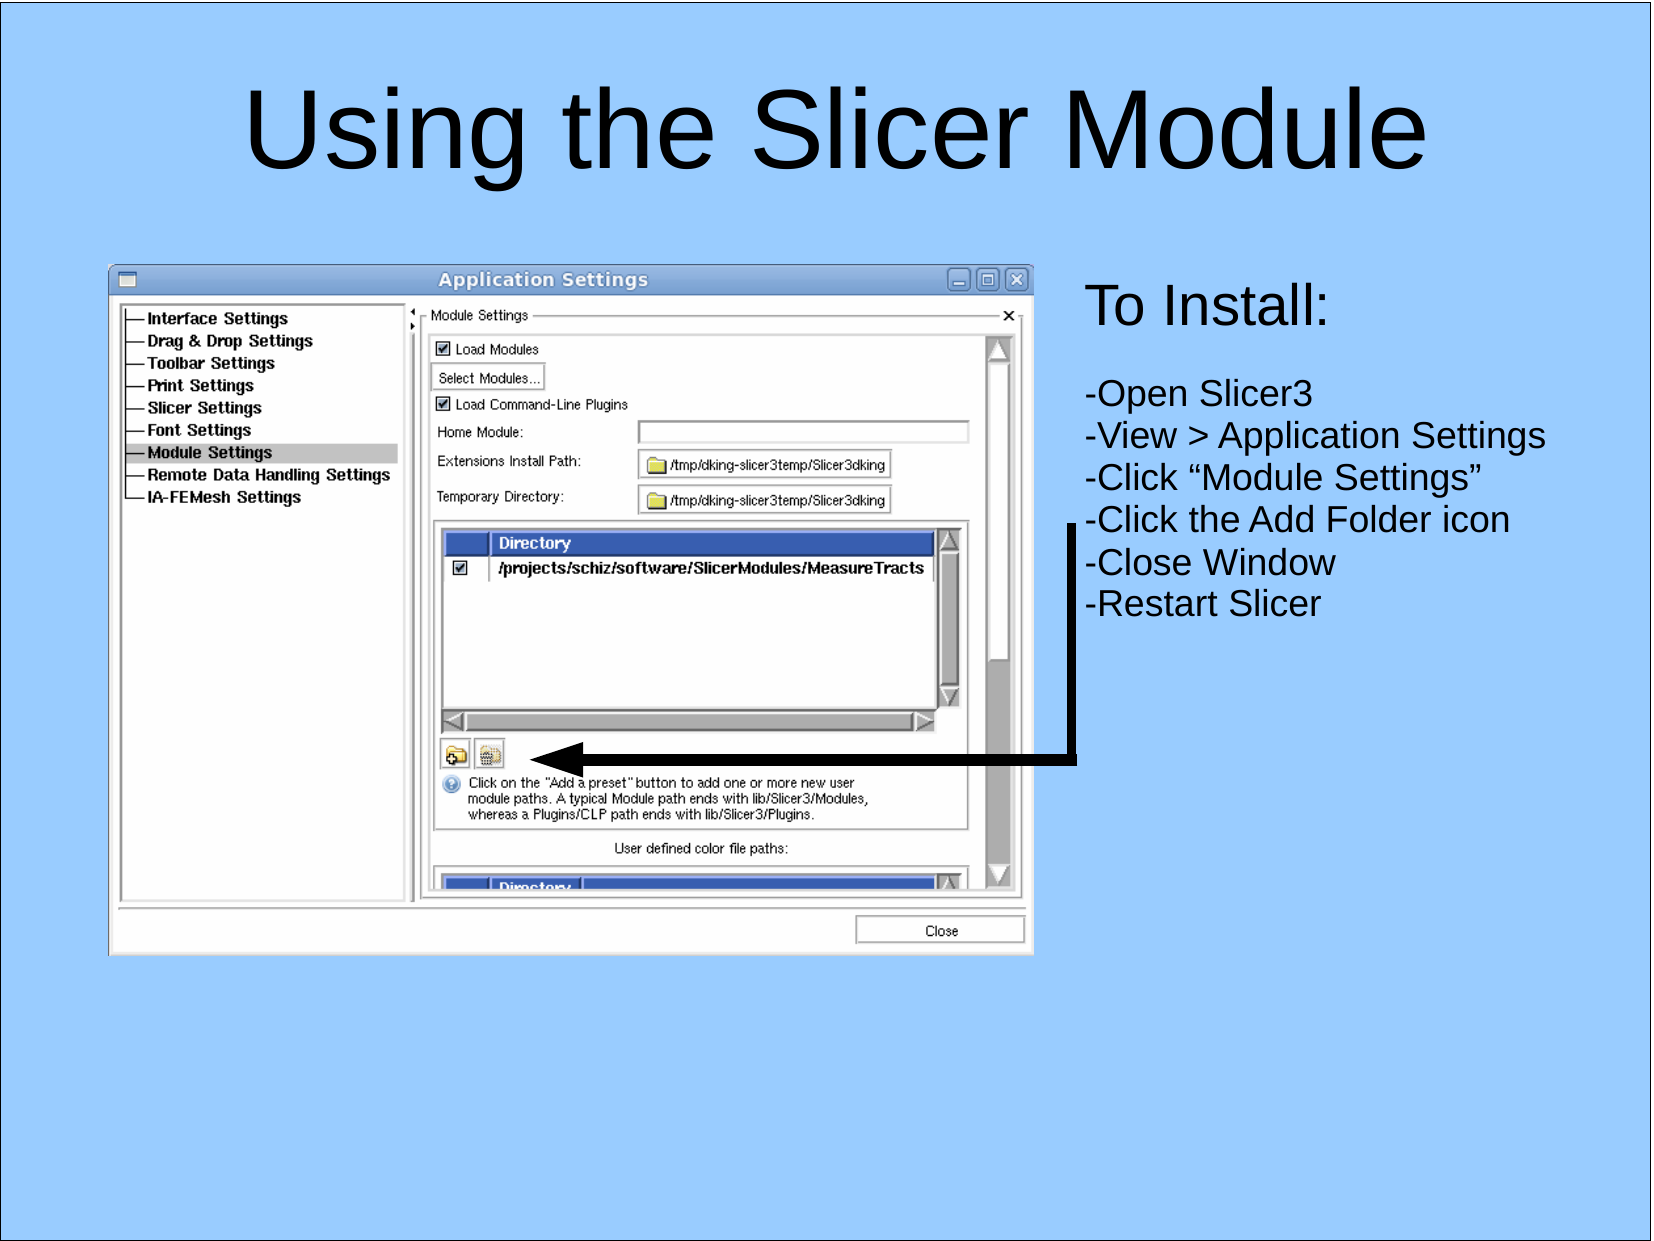

Using the Slicer Module
To Install:
-Open Slicer3
-View > Application Settings
-Click “Module Settings”
-Click the Add Folder icon
-Close Window
-Restart Slicer